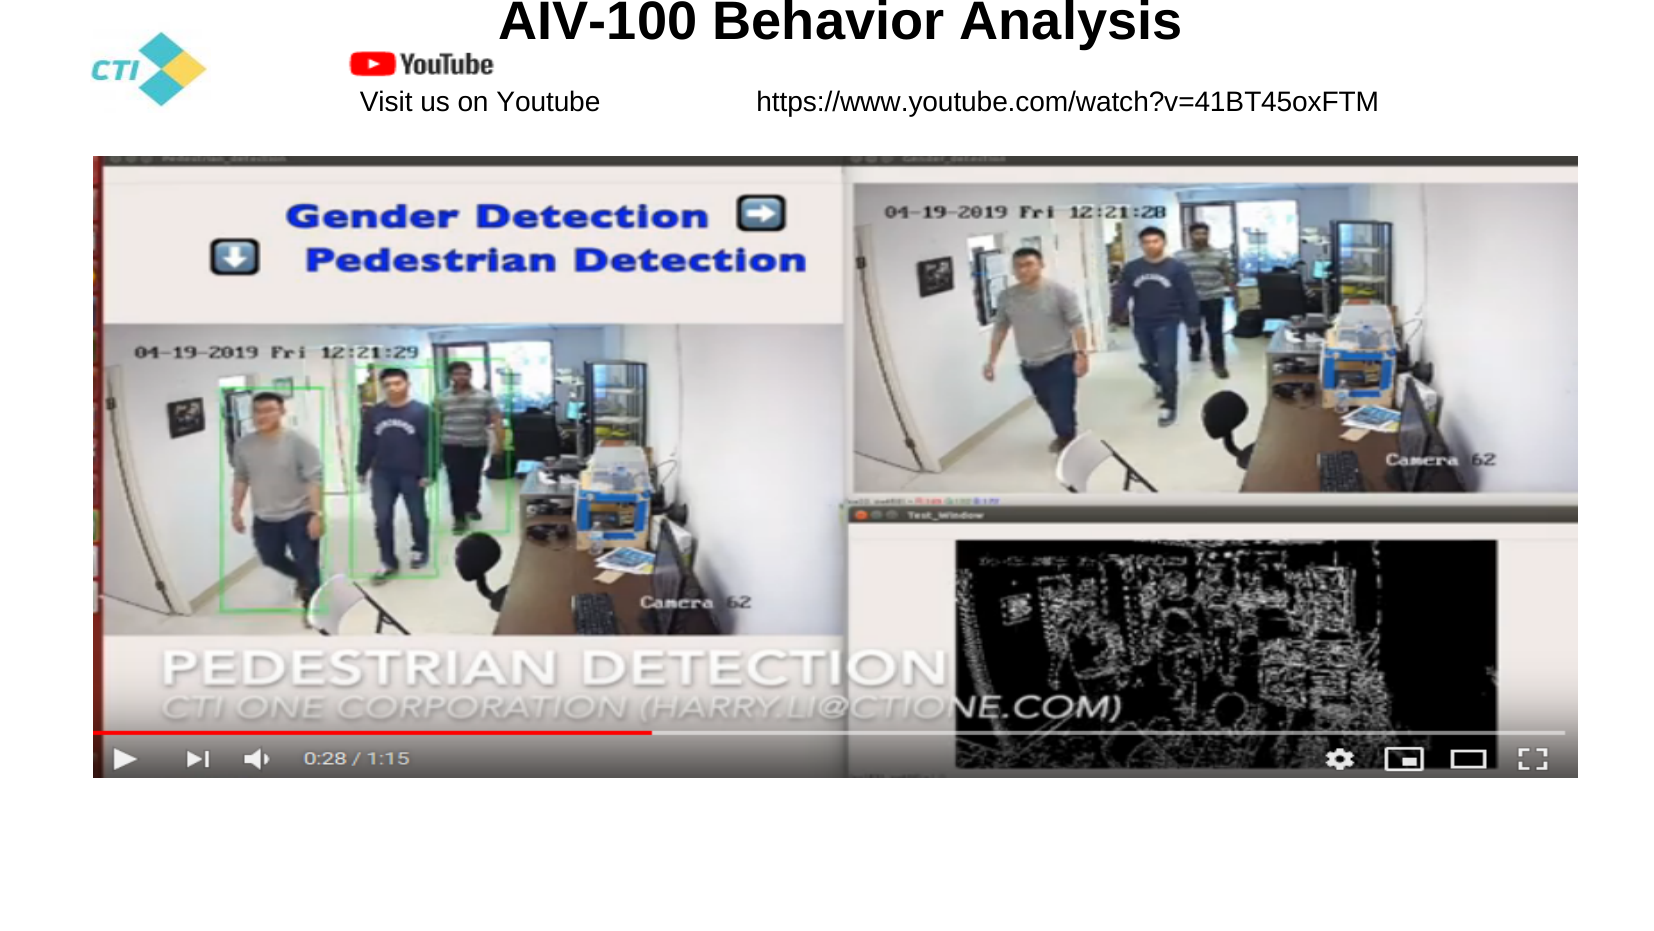

AIV-100 Behavior Analysis
https://www.youtube.com/watch?v=41BT45oxFTM
Visit us on Youtube